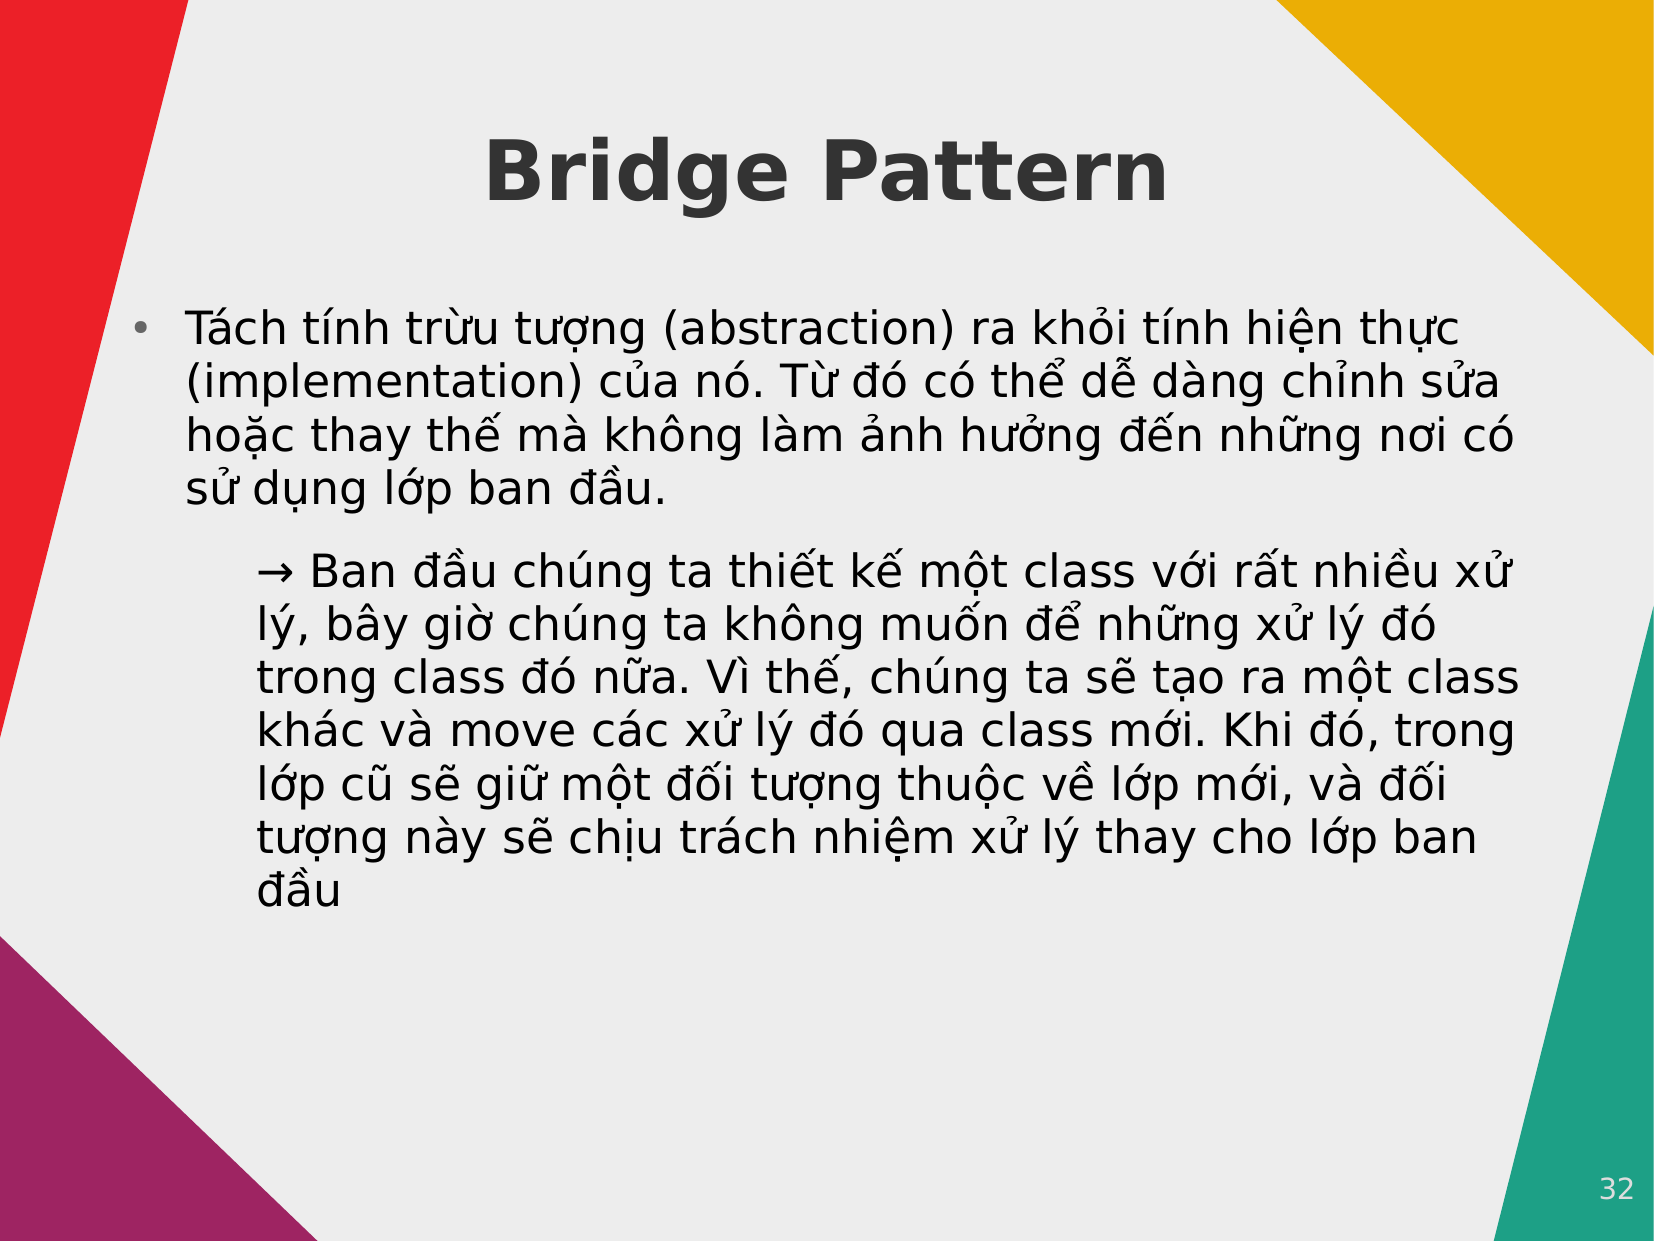

# Bridge Pattern
Tách tính trừu tượng (abstraction) ra khỏi tính hiện thực (implementation) của nó. Từ đó có thể dễ dàng chỉnh sửa hoặc thay thế mà không làm ảnh hưởng đến những nơi có sử dụng lớp ban đầu.
→ Ban đầu chúng ta thiết kế một class với rất nhiều xử lý, bây giờ chúng ta không muốn để những xử lý đó trong class đó nữa. Vì thế, chúng ta sẽ tạo ra một class khác và move các xử lý đó qua class mới. Khi đó, trong lớp cũ sẽ giữ một đối tượng thuộc về lớp mới, và đối tượng này sẽ chịu trách nhiệm xử lý thay cho lớp ban đầu
32